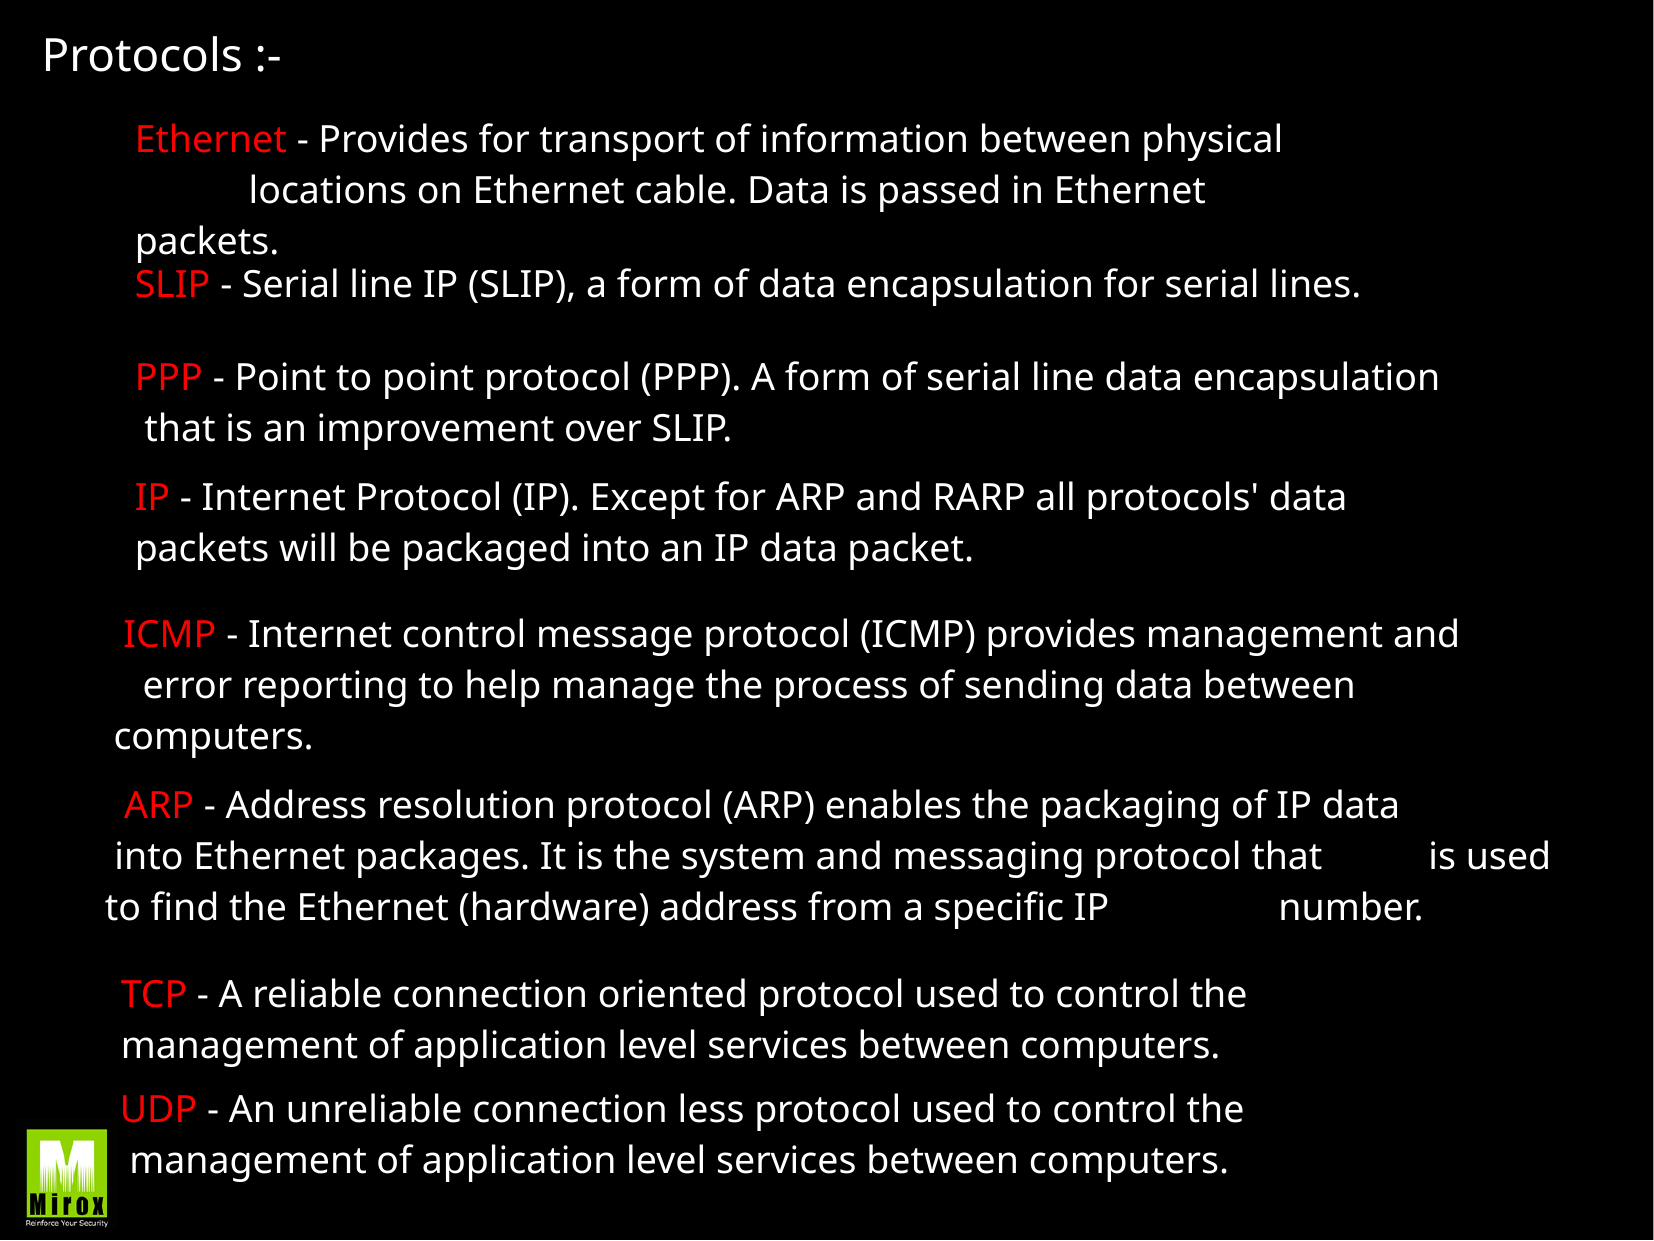

Protocols :-
Ethernet - Provides for transport of information between physical 			 		 locations on Ethernet cable. Data is passed in Ethernet 			 		 packets.
SLIP - Serial line IP (SLIP), a form of data encapsulation for serial lines.
PPP - Point to point protocol (PPP). A form of serial line data encapsulation 		 that is an improvement over SLIP.
IP - Internet Protocol (IP). Except for ARP and RARP all protocols' data 		packets will be packaged into an IP data packet.
 ICMP - Internet control message protocol (ICMP) provides management and 	 error reporting to help manage the process of sending data between 		computers.
 ARP - Address resolution protocol (ARP) enables the packaging of IP data 		 into Ethernet packages. It is the system and messaging protocol that 	 is used to find the Ethernet (hardware) address from a specific IP 		 number.
TCP - A reliable connection oriented protocol used to control the 			 management of application level services between computers.
UDP - An unreliable connection less protocol used to control the 	 			 management of application level services between computers.